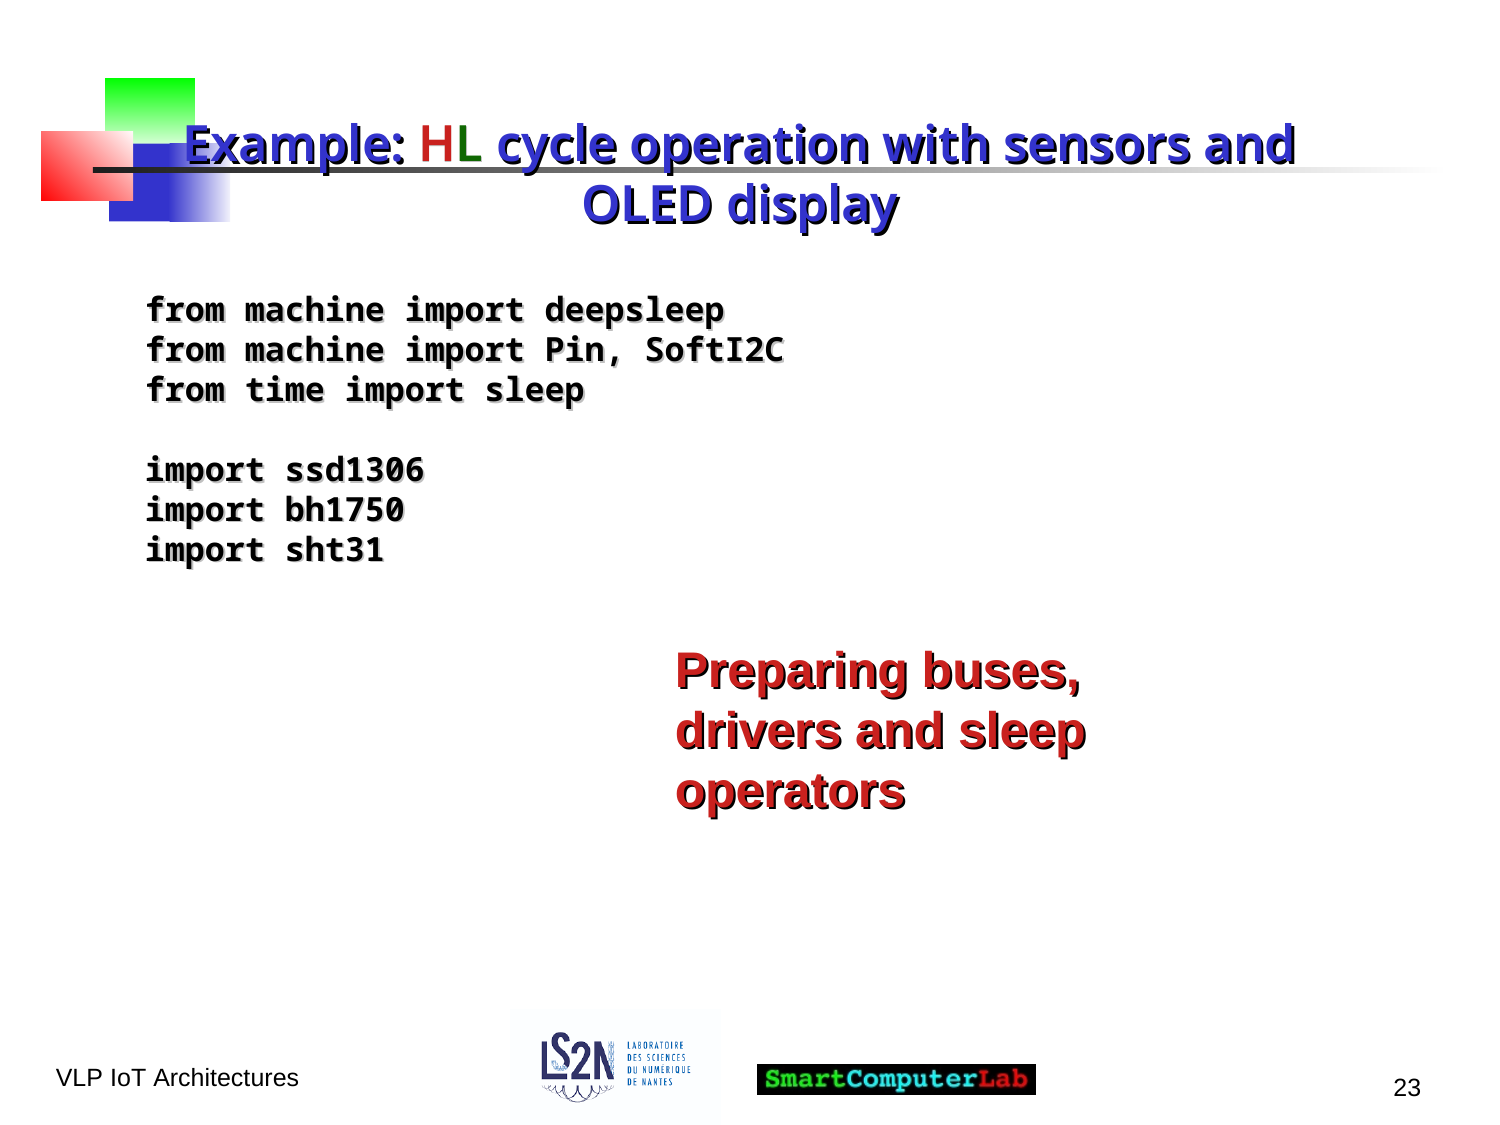

# Example: HL cycle operation with sensors and OLED display
from machine import deepsleep
from machine import Pin, SoftI2C
from time import sleep
import ssd1306
import bh1750
import sht31
Preparing buses, drivers and sleep operators
23